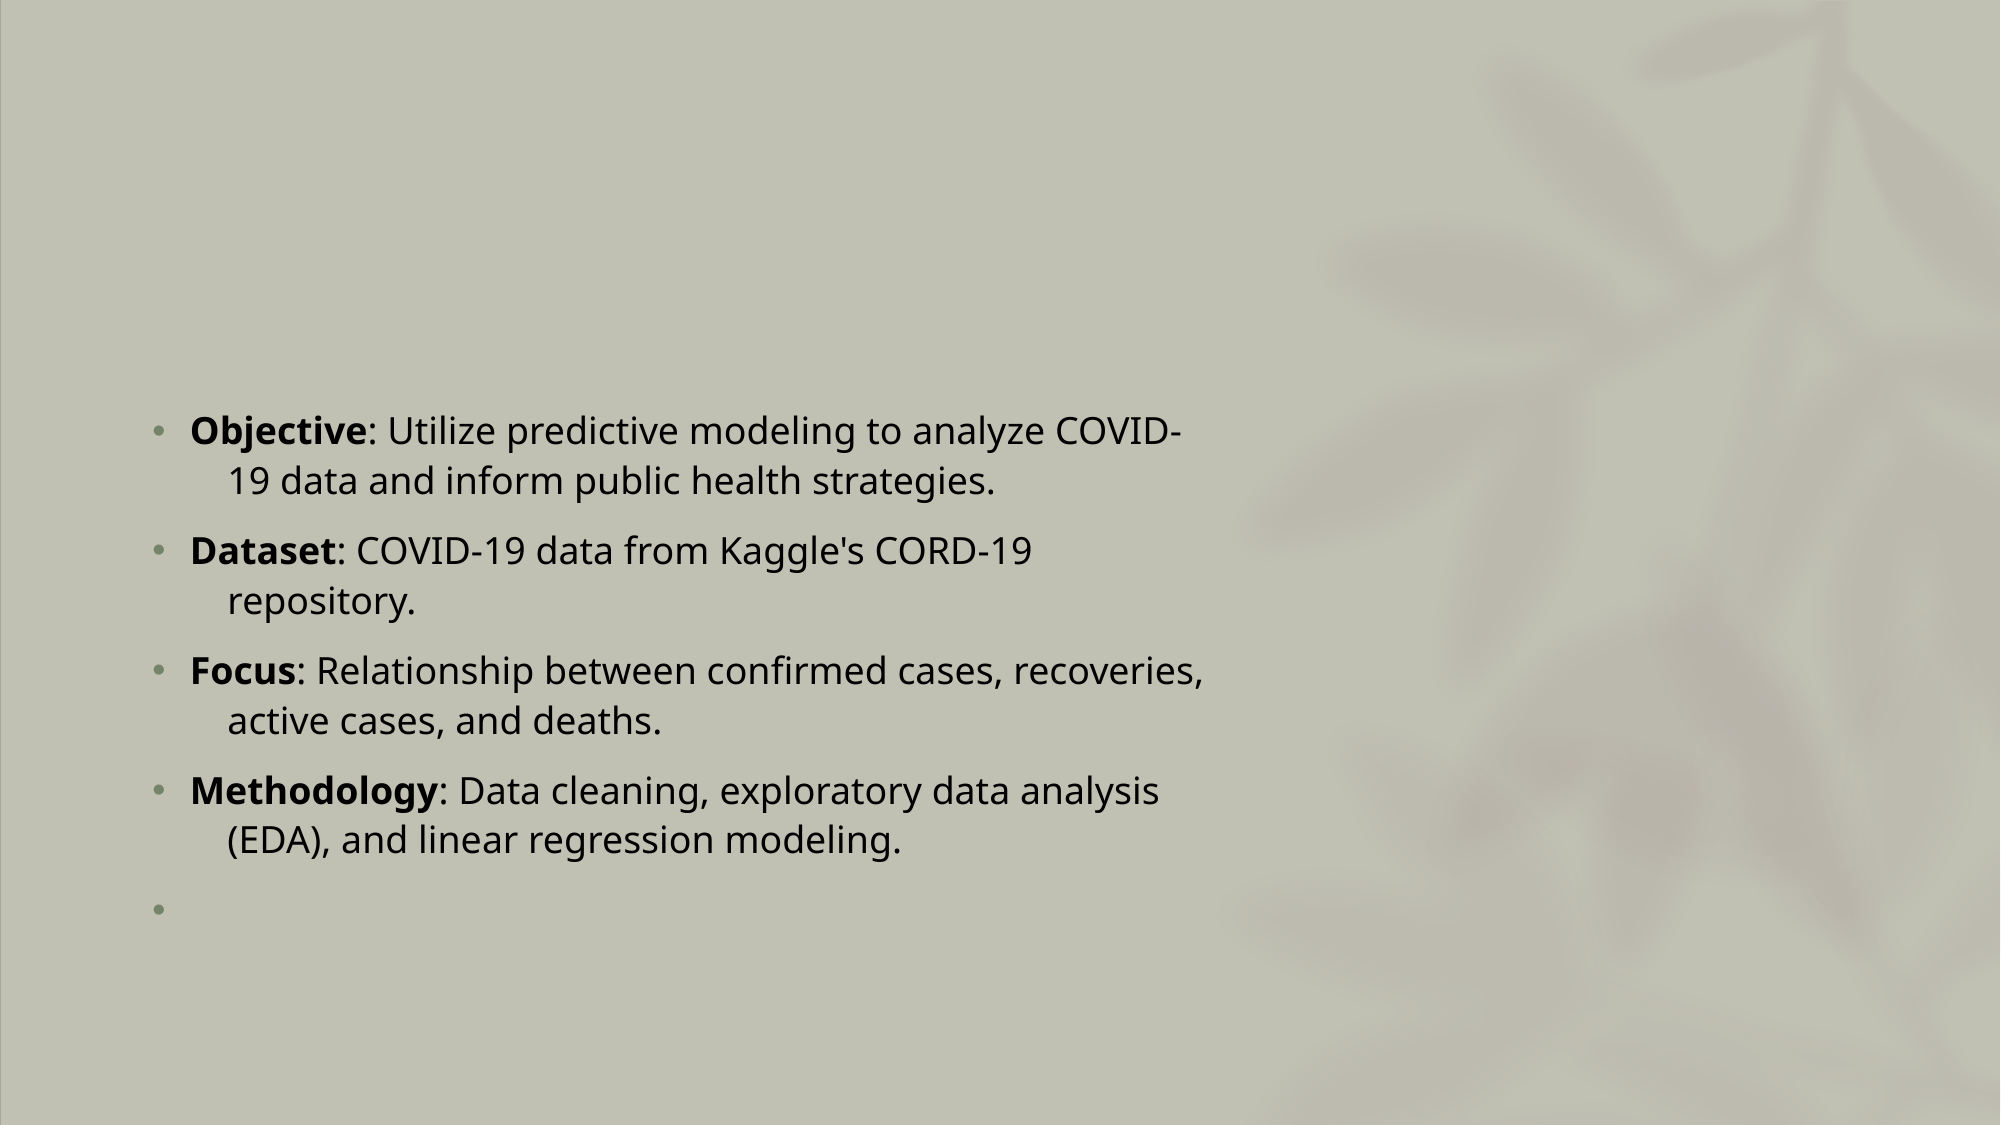

# Objective: Utilize predictive modeling to analyze COVID-19 data and inform public health strategies.
Dataset: COVID-19 data from Kaggle's CORD-19 repository.
Focus: Relationship between confirmed cases, recoveries, active cases, and deaths.
Methodology: Data cleaning, exploratory data analysis (EDA), and linear regression modeling.